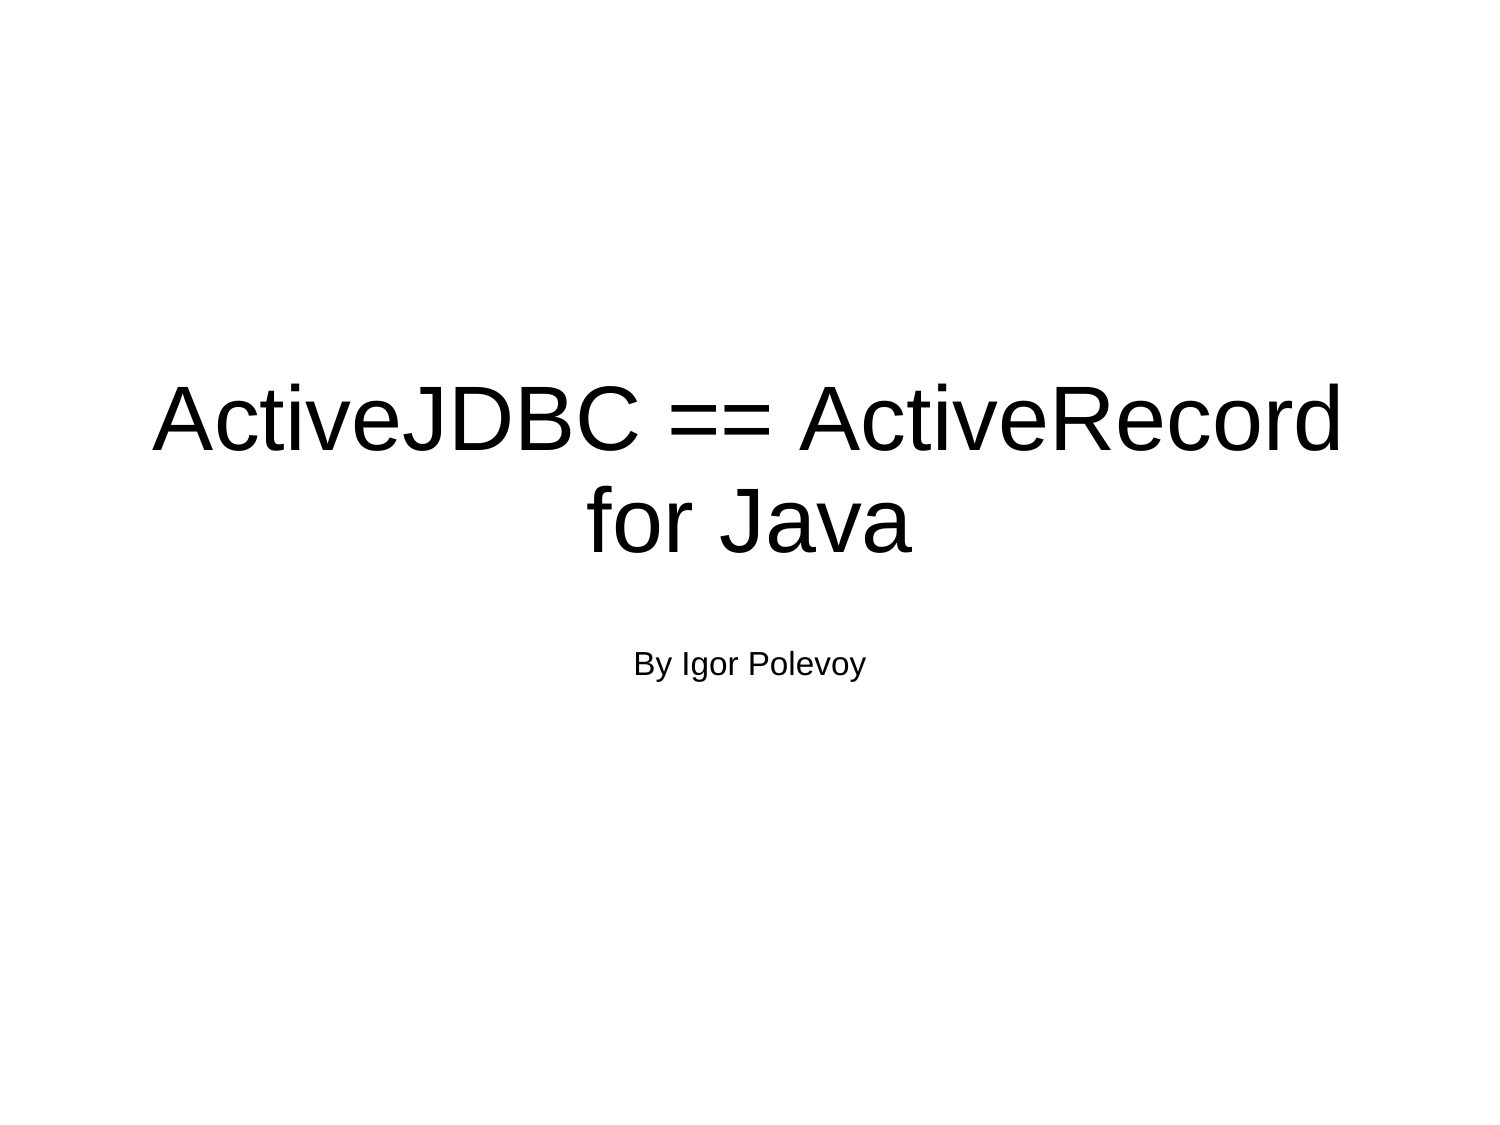

# ActiveJDBC == ActiveRecord for Java
By Igor Polevoy